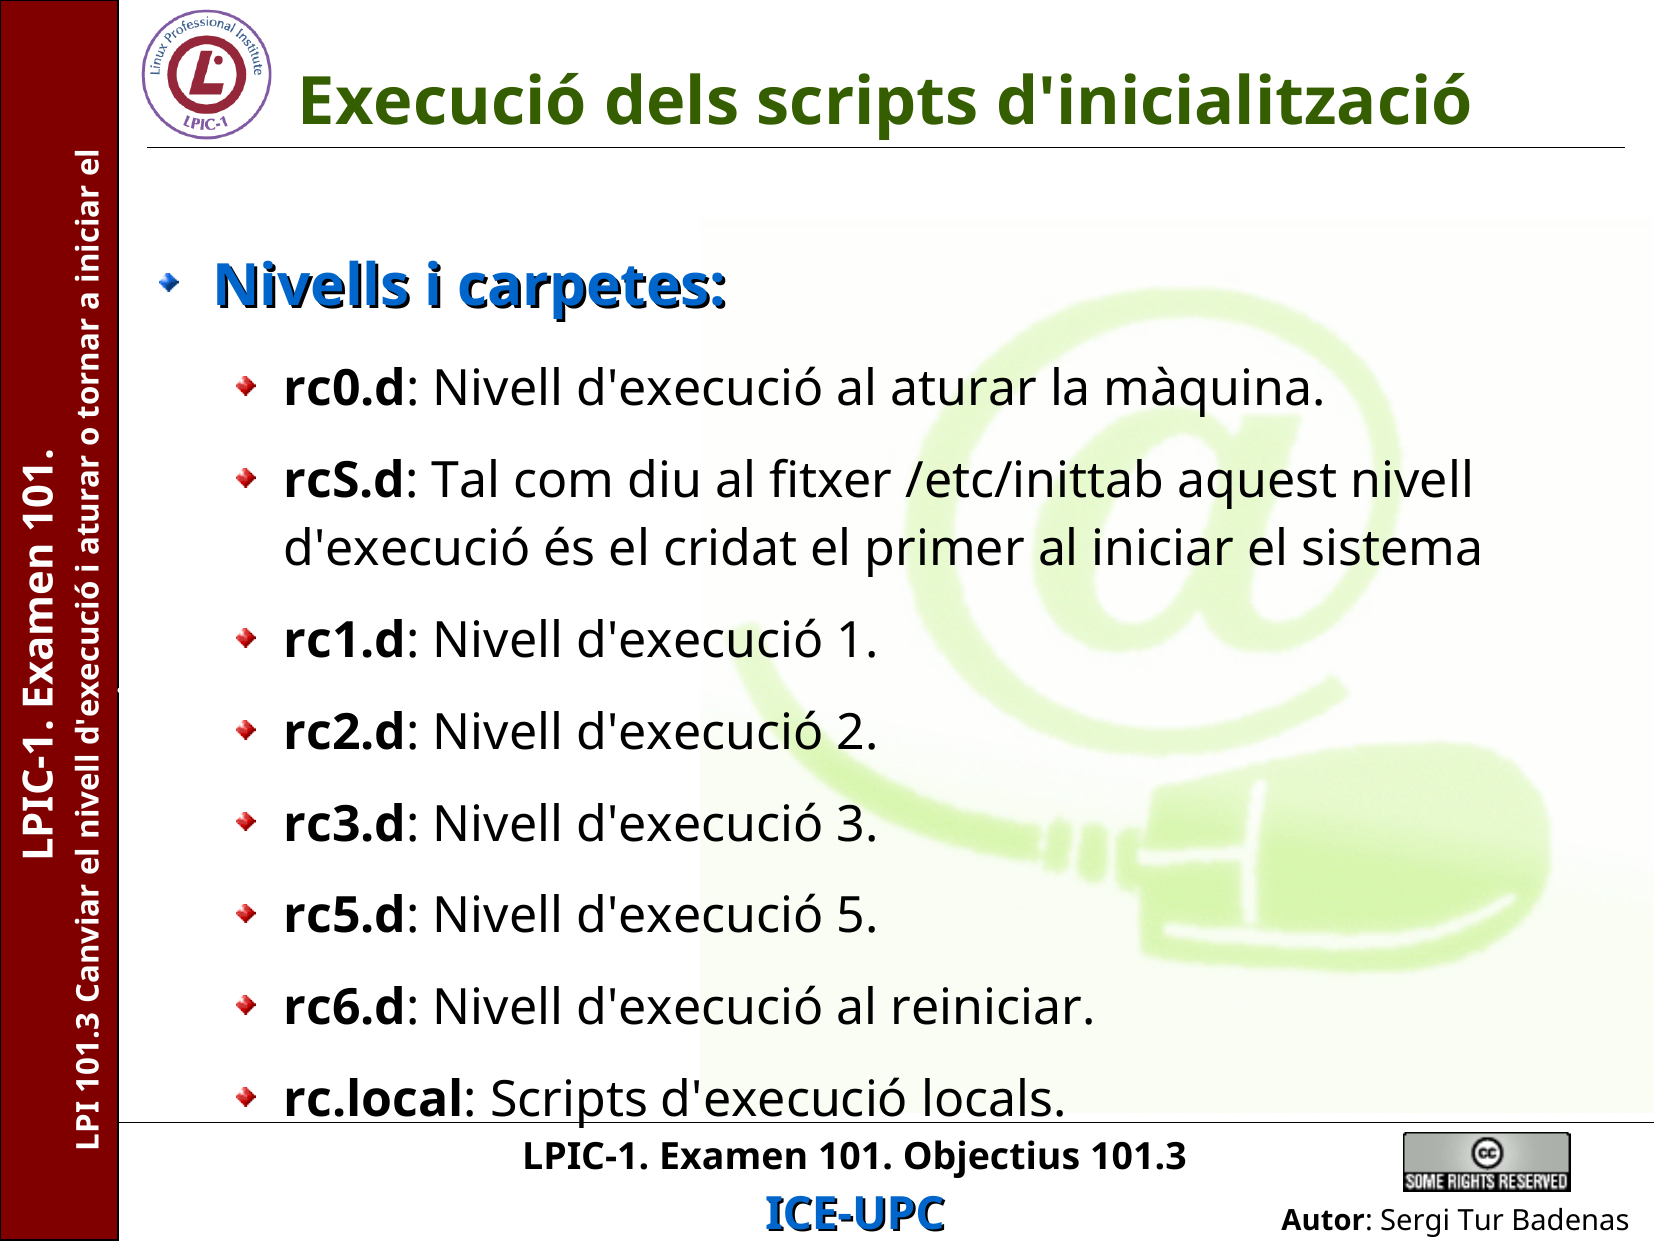

# Execució dels scripts d'inicialització
Nivells i carpetes:
rc0.d: Nivell d'execució al aturar la màquina.
rcS.d: Tal com diu al fitxer /etc/inittab aquest nivell d'execució és el cridat el primer al iniciar el sistema
rc1.d: Nivell d'execució 1.
rc2.d: Nivell d'execució 2.
rc3.d: Nivell d'execució 3.
rc5.d: Nivell d'execució 5.
rc6.d: Nivell d'execució al reiniciar.
rc.local: Scripts d'execució locals.